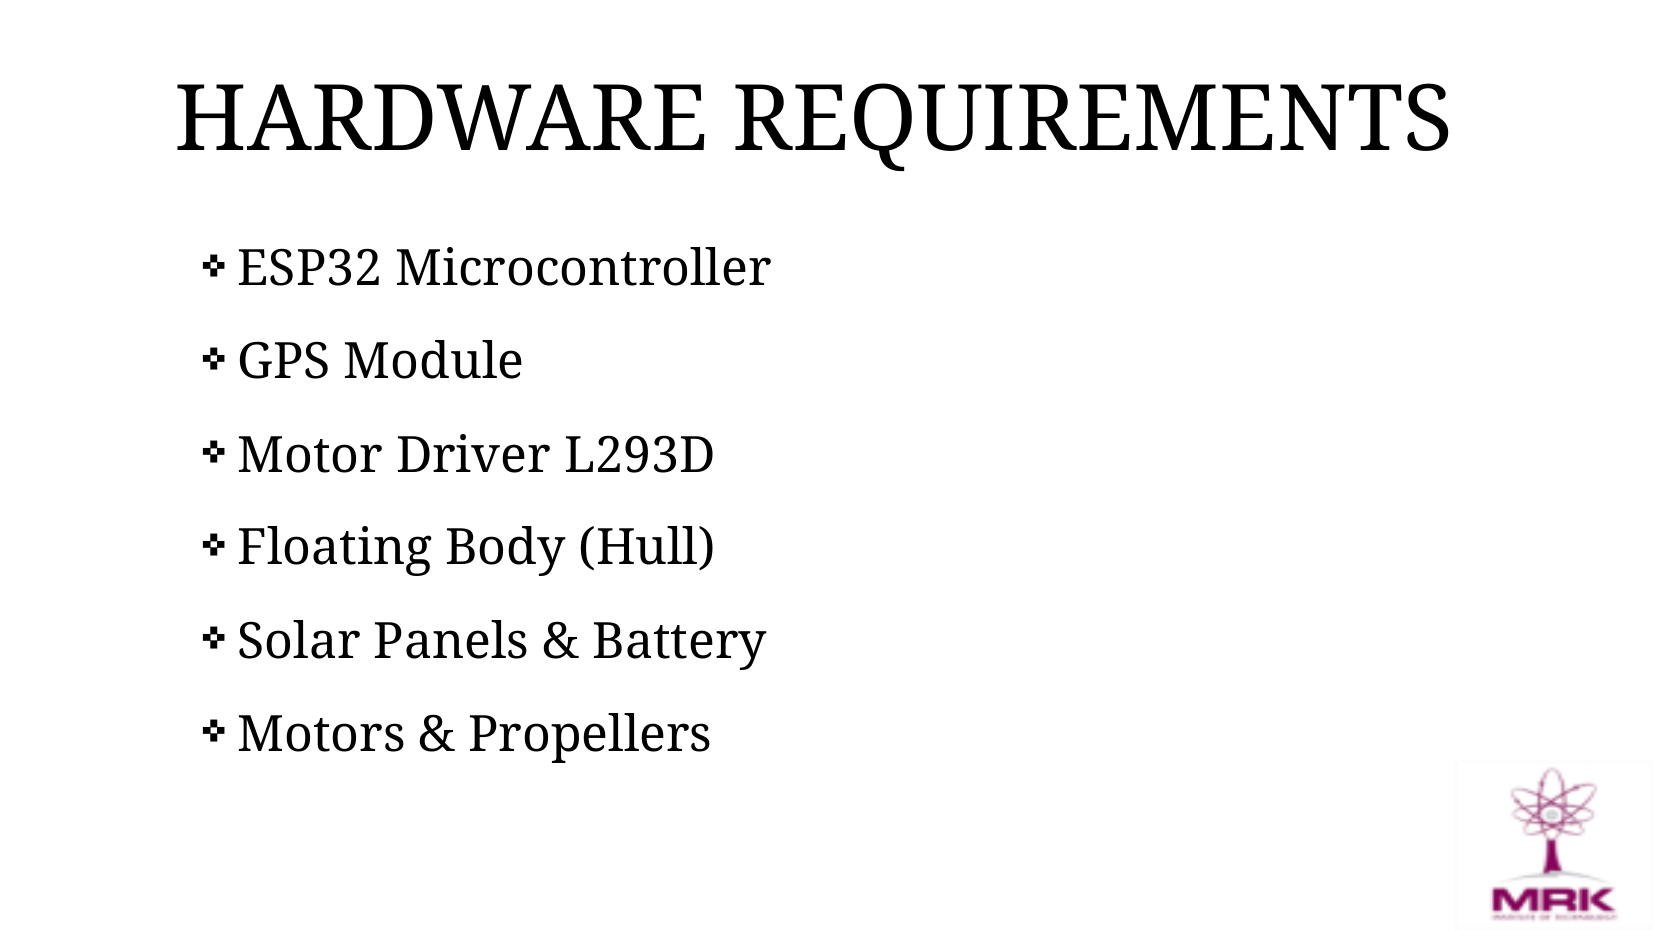

# HARDWARE REQUIREMENTS
ESP32 Microcontroller
GPS Module
Motor Driver L293D
Floating Body (Hull)
Solar Panels & Battery
Motors & Propellers